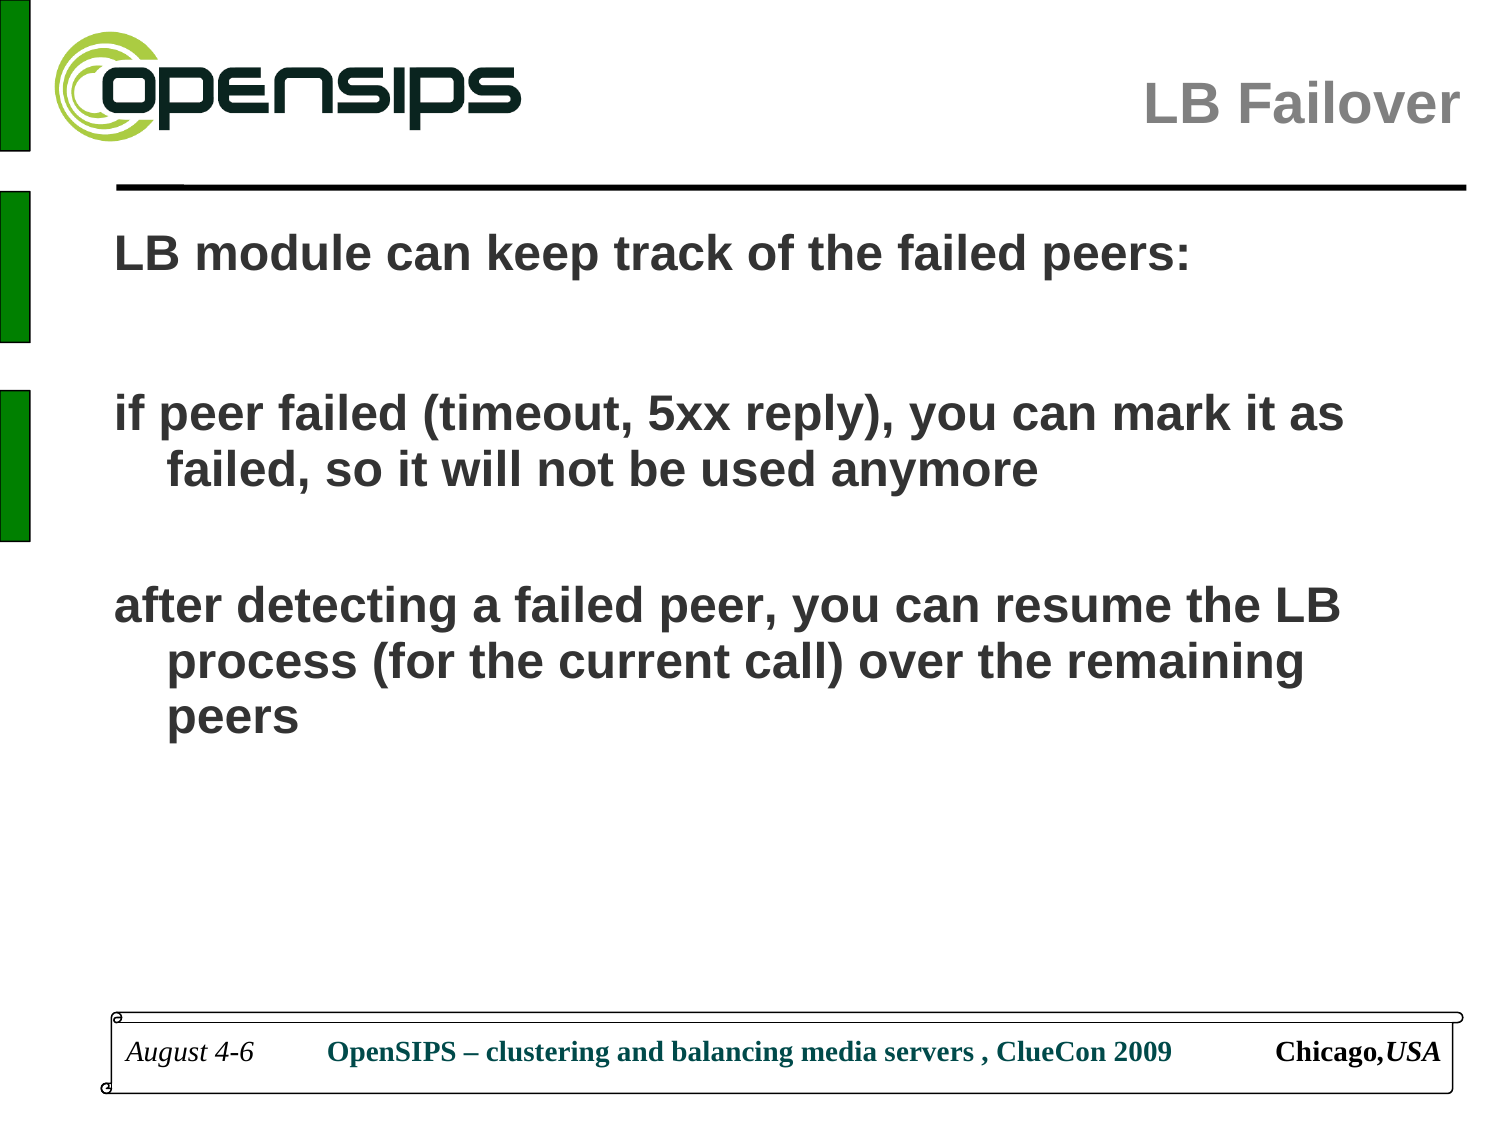

LB Failover
# LB module can keep track of the failed peers:
if peer failed (timeout, 5xx reply), you can mark it as failed, so it will not be used anymore
after detecting a failed peer, you can resume the LB process (for the current call) over the remaining peers